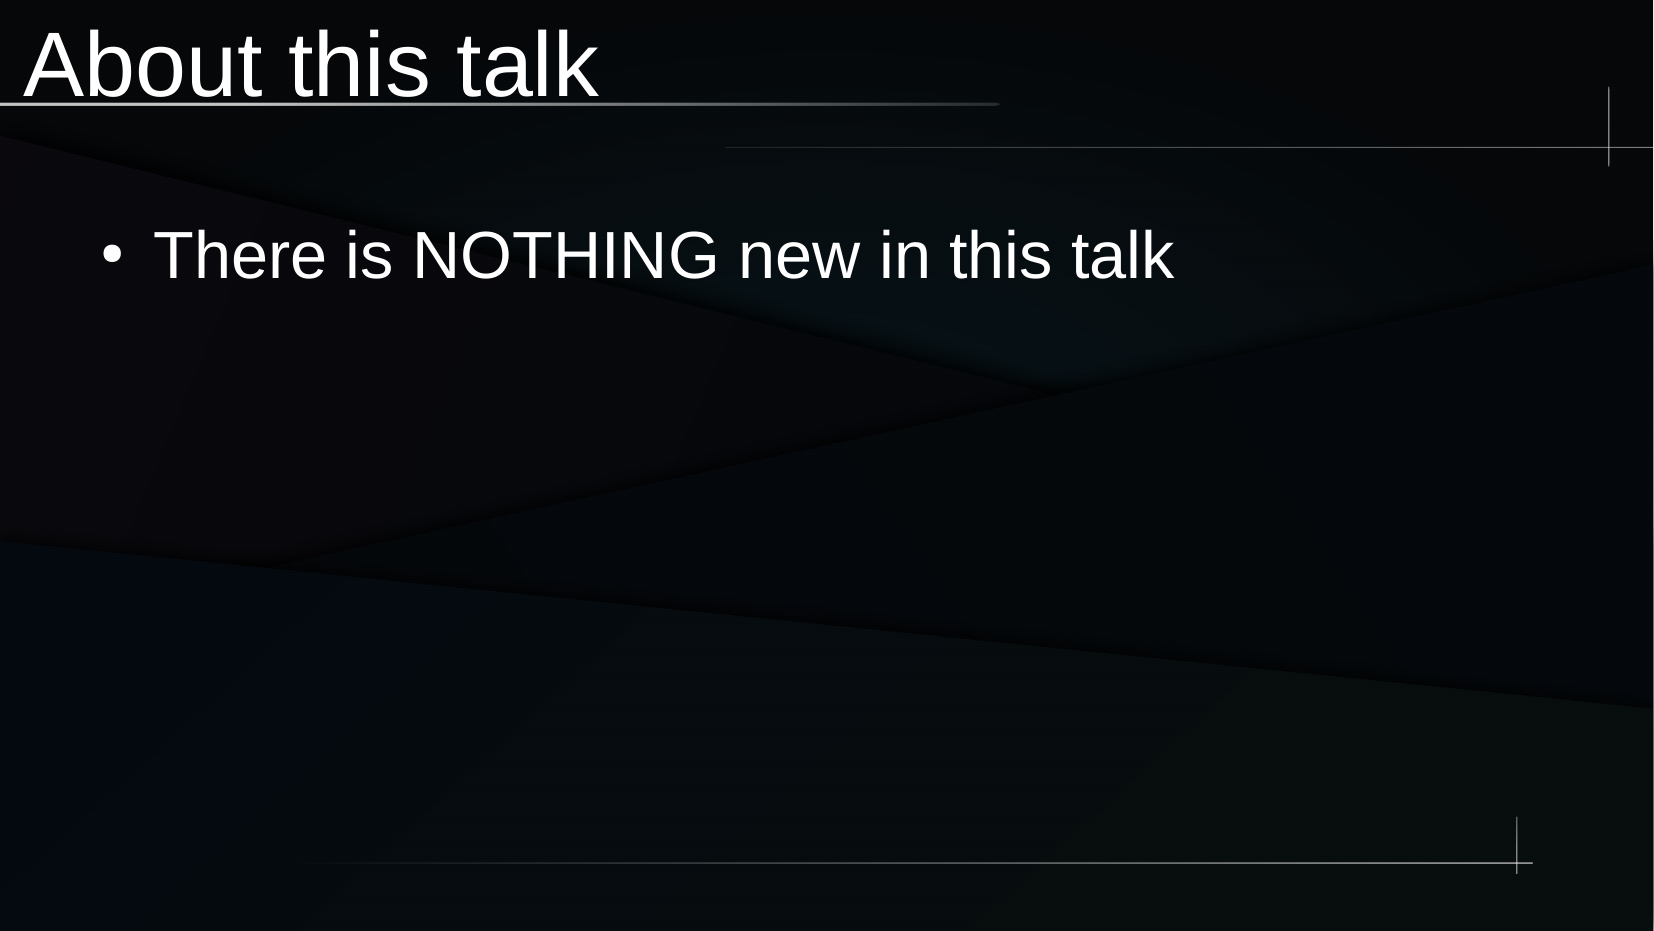

# About this talk
There is NOTHING new in this talk